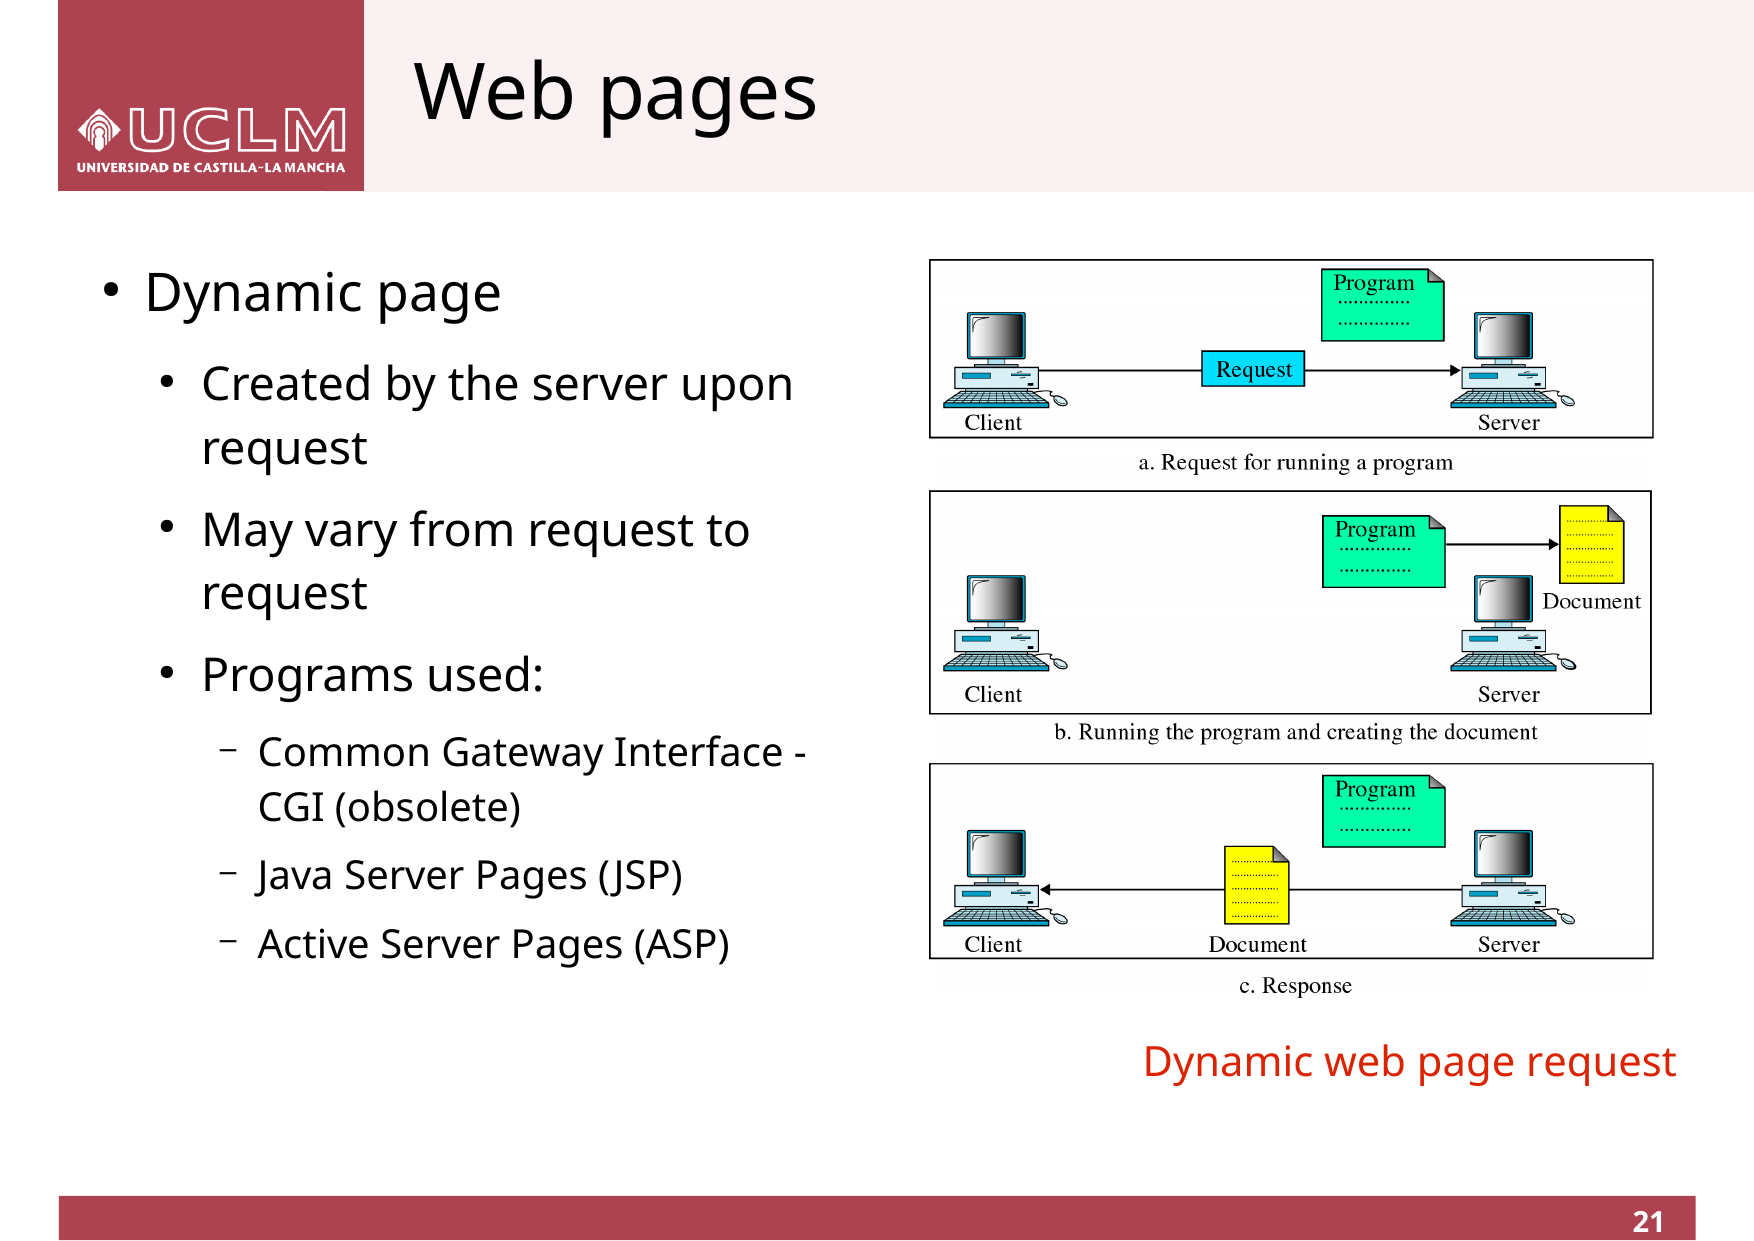

# Web pages
Dynamic page
Created by the server upon request
May vary from request to request
Programs used:
Common Gateway Interface - CGI (obsolete)
Java Server Pages (JSP)
Active Server Pages (ASP)
Dynamic web page request
21